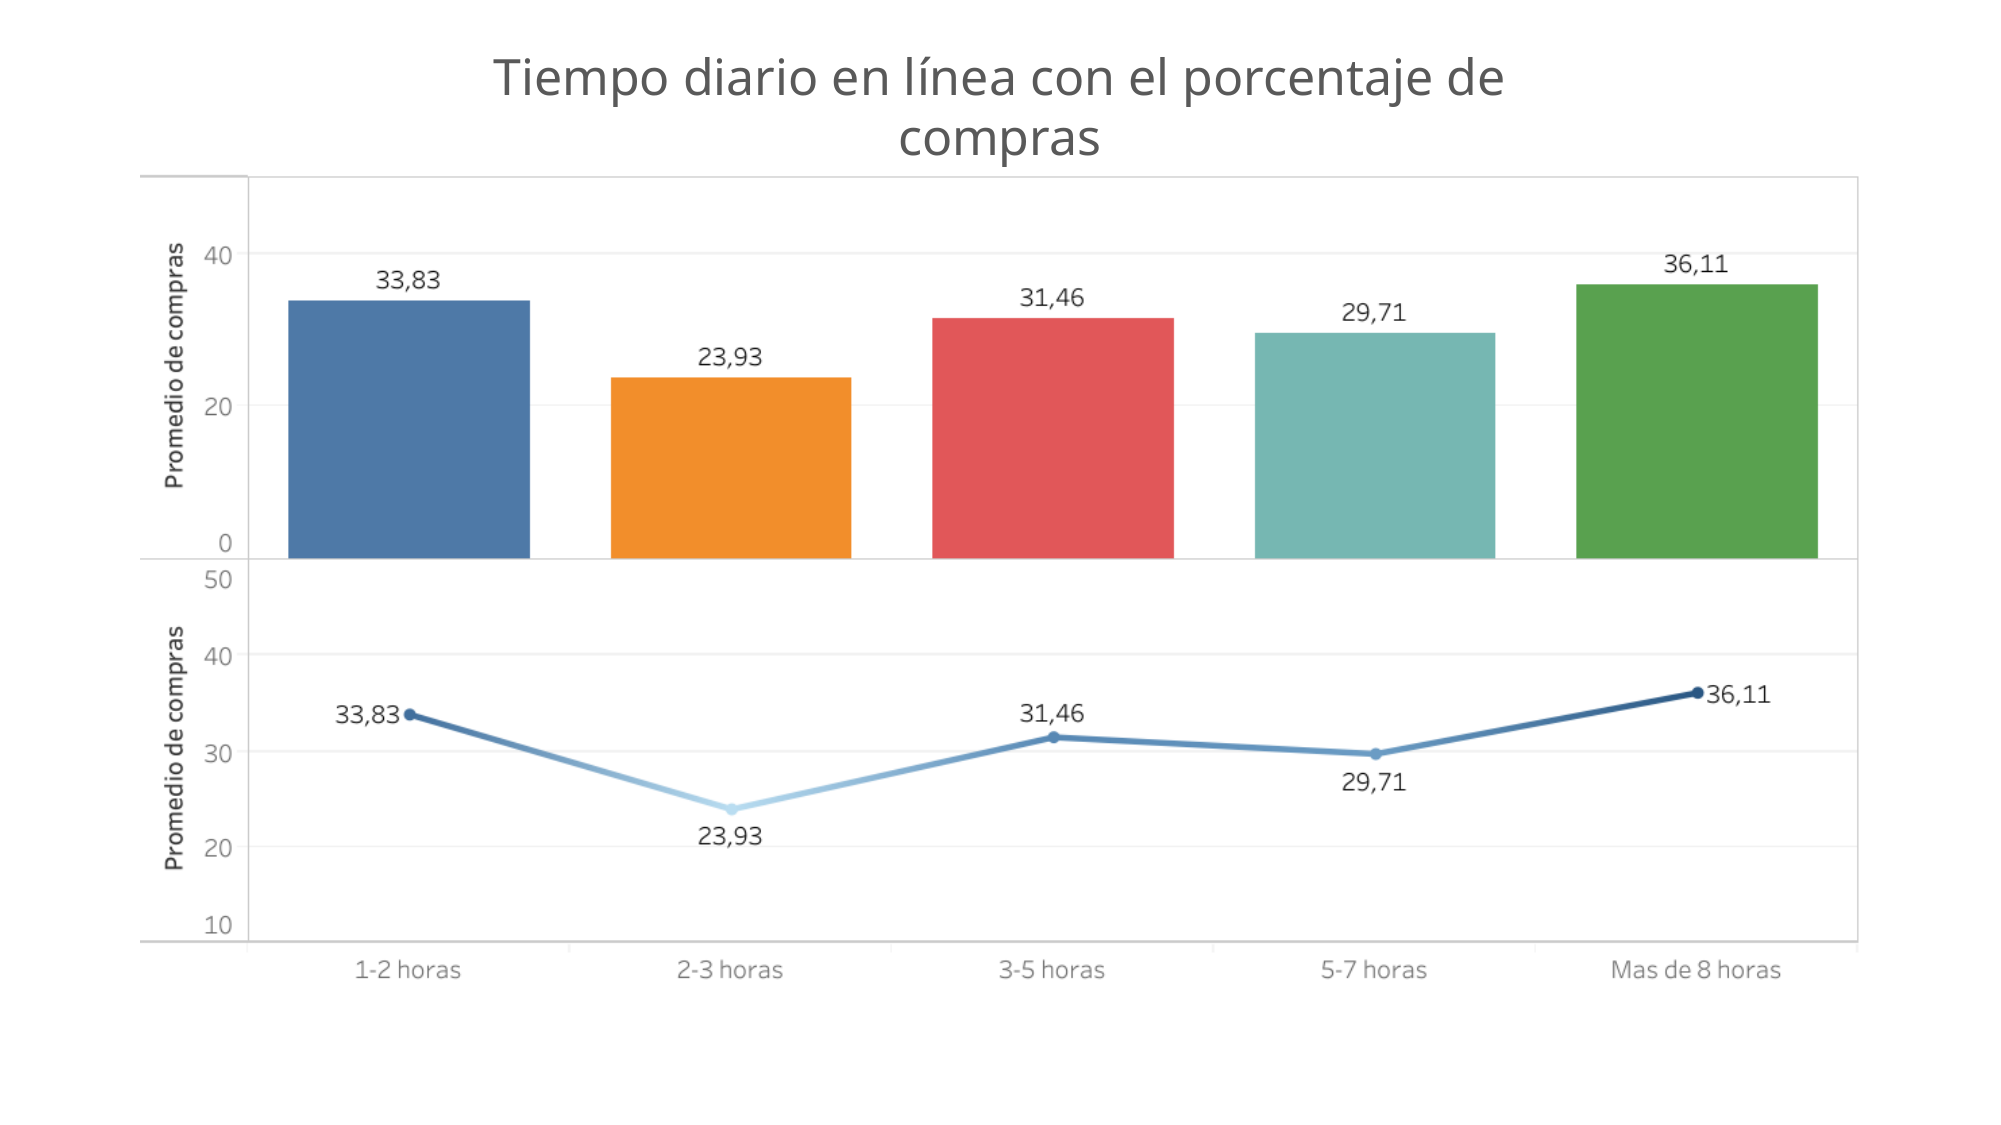

Tiempo diario en línea con el porcentaje de compras